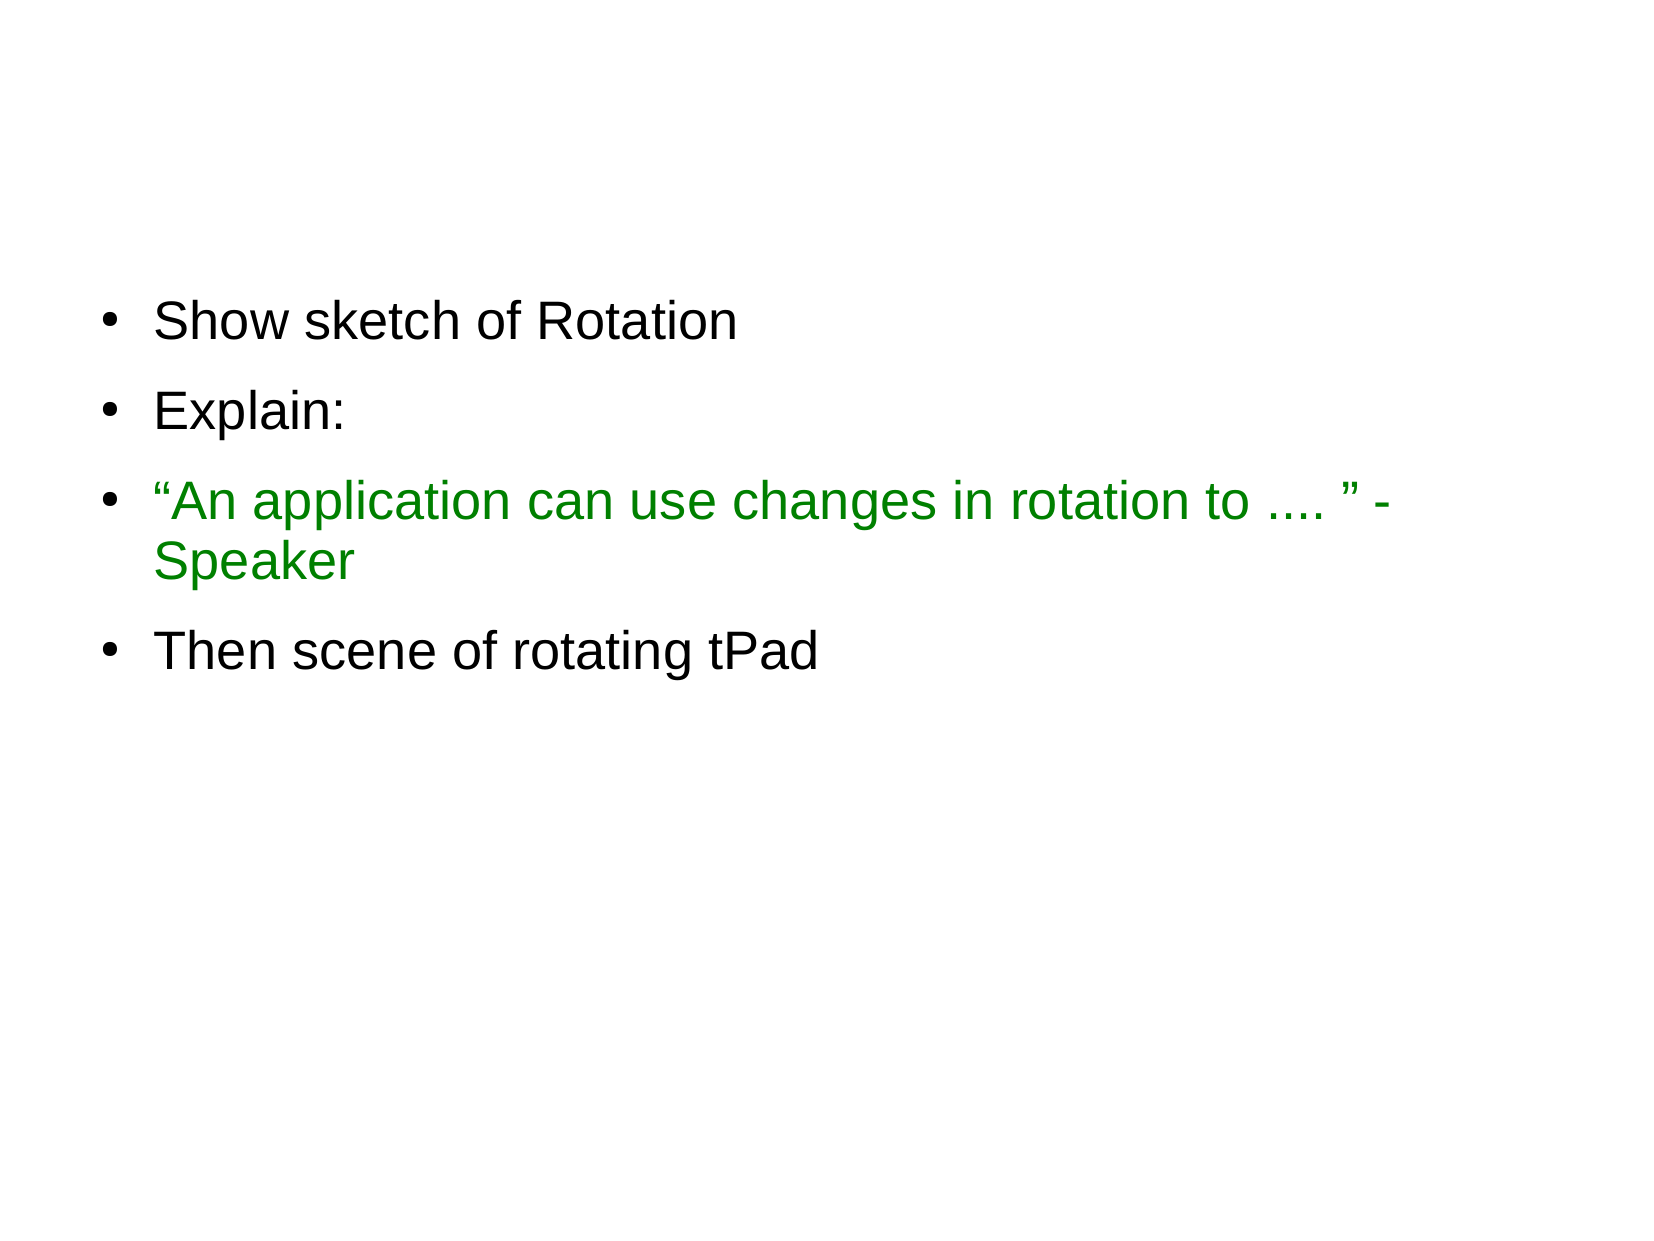

# Show sketch of Rotation
Explain:
“An application can use changes in rotation to .... ” - Speaker
Then scene of rotating tPad